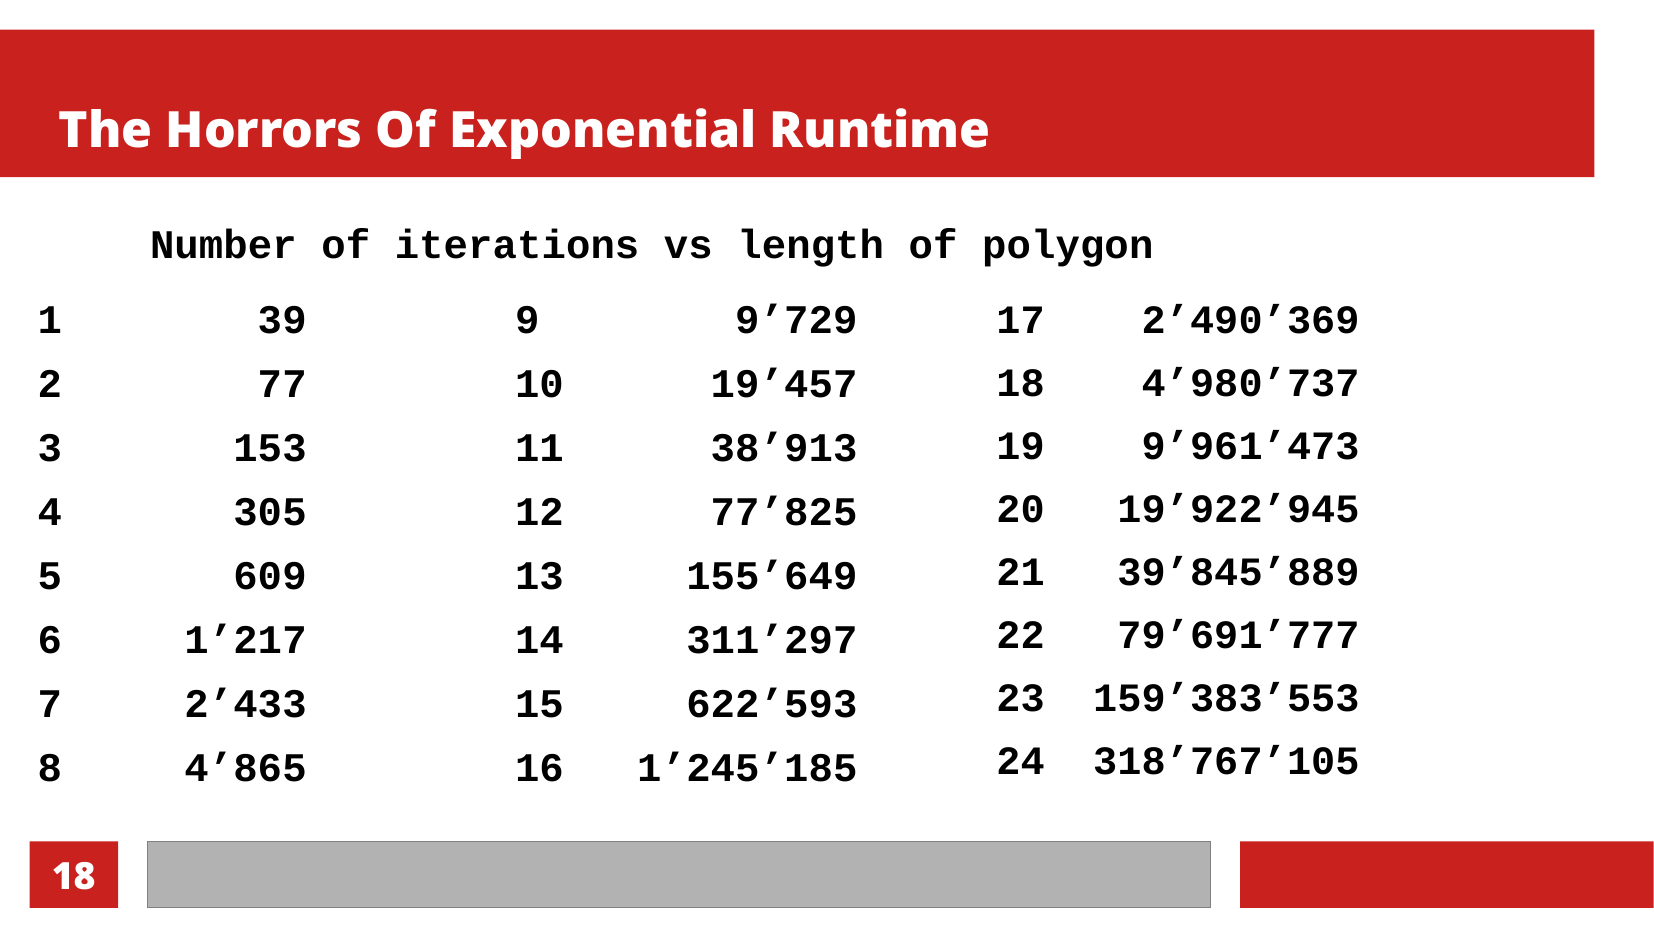

# The Horrors Of Exponential Runtime
Number of iterations vs length of polygon
1 39
2 77
3 153
4 305
5 609
6 1’217
7 2’433
8 4’865
9 9’729
10 19’457
11 38’913
12 77’825
13 155’649
14 311’297
15 622’593
16 1’245’185
17 2’490’369
18 4’980’737
19 9’961’473
20 19’922’945
21 39’845’889
22 79’691’777
23 159’383’553
24 318’767’105
18